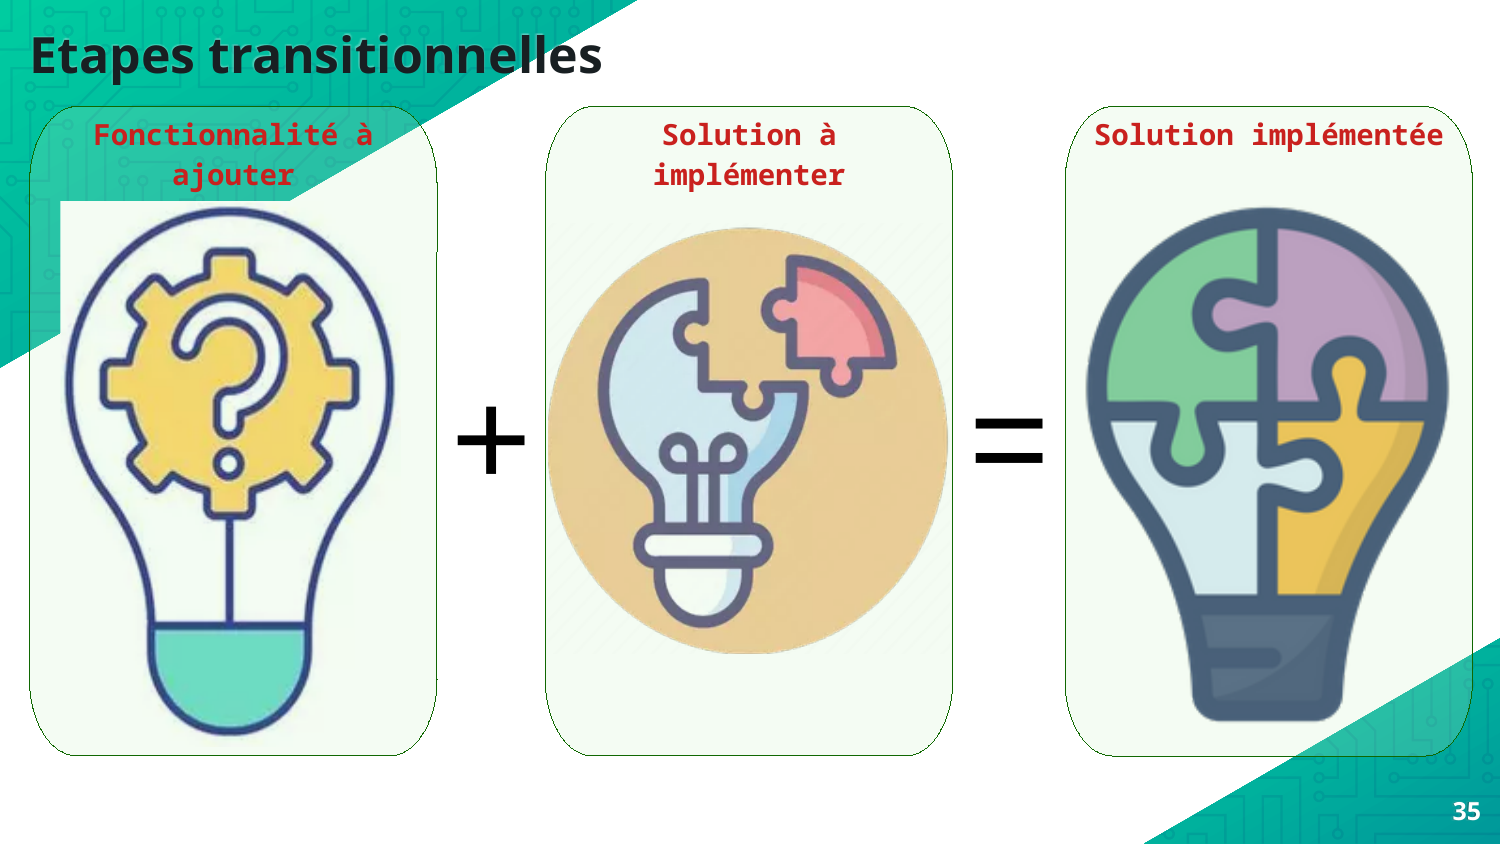

# Etapes transitionnelles
Fonctionnalité à ajouter
Solution à implémenter
Solution implémentée
+
=